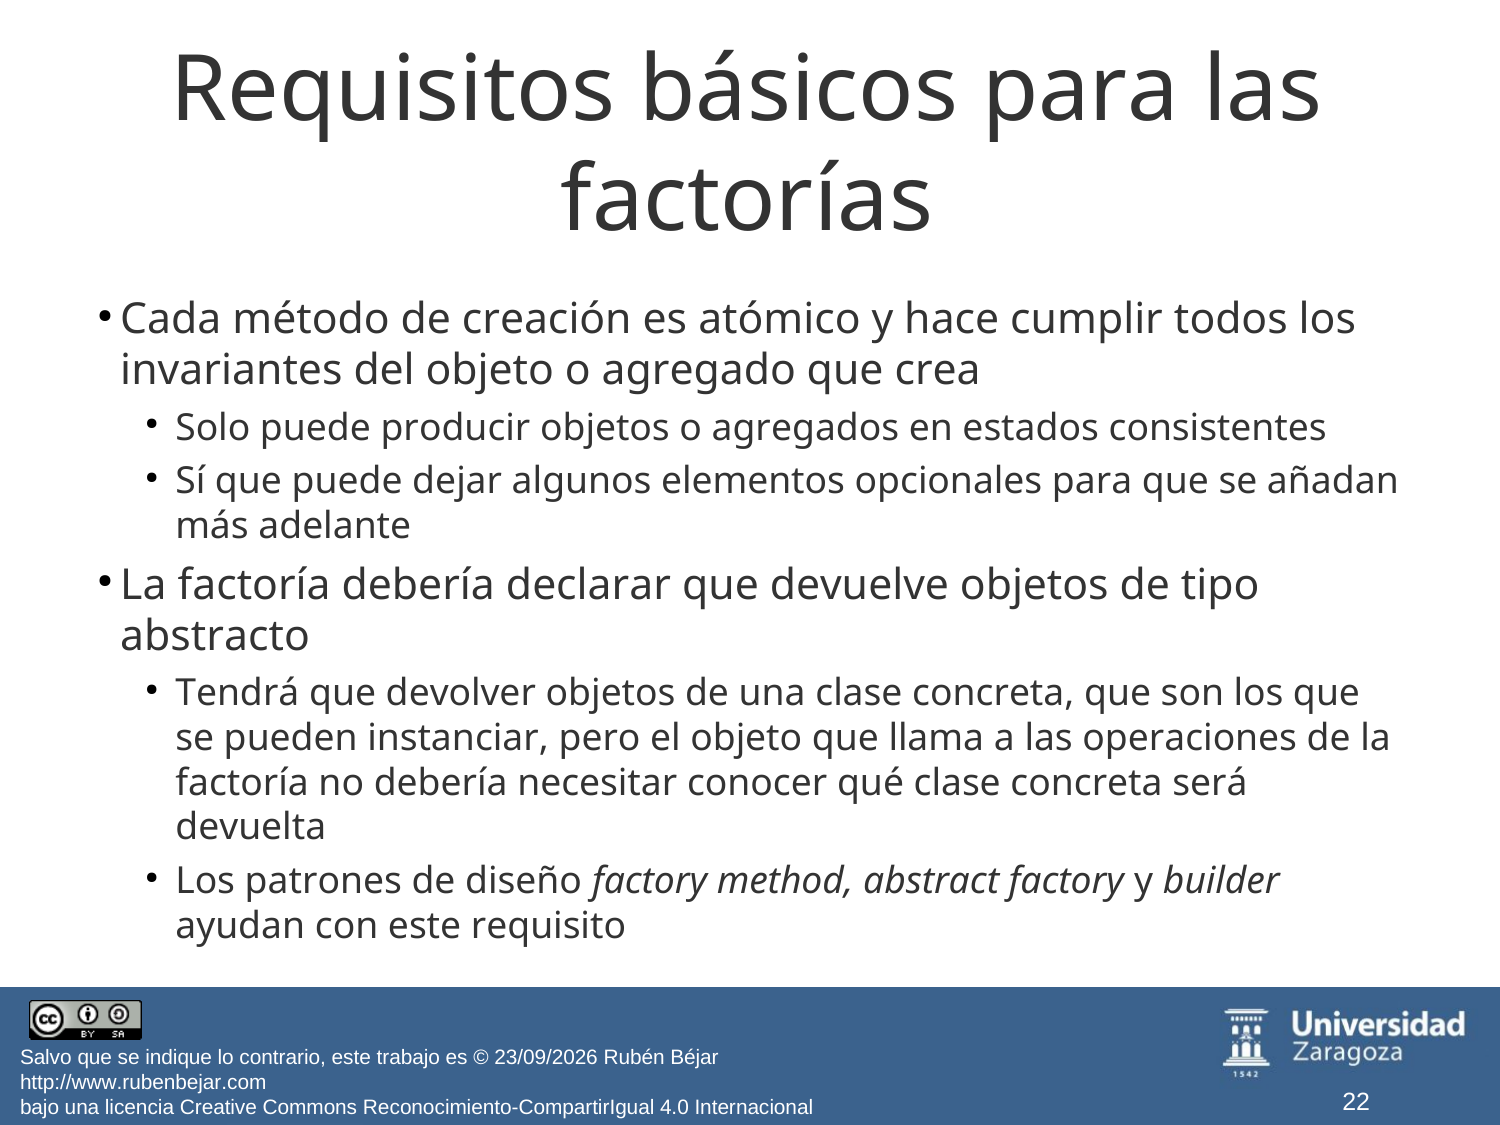

# Requisitos básicos para las factorías
Cada método de creación es atómico y hace cumplir todos los invariantes del objeto o agregado que crea
Solo puede producir objetos o agregados en estados consistentes
Sí que puede dejar algunos elementos opcionales para que se añadan más adelante
La factoría debería declarar que devuelve objetos de tipo abstracto
Tendrá que devolver objetos de una clase concreta, que son los que se pueden instanciar, pero el objeto que llama a las operaciones de la factoría no debería necesitar conocer qué clase concreta será devuelta
Los patrones de diseño factory method, abstract factory y builder ayudan con este requisito